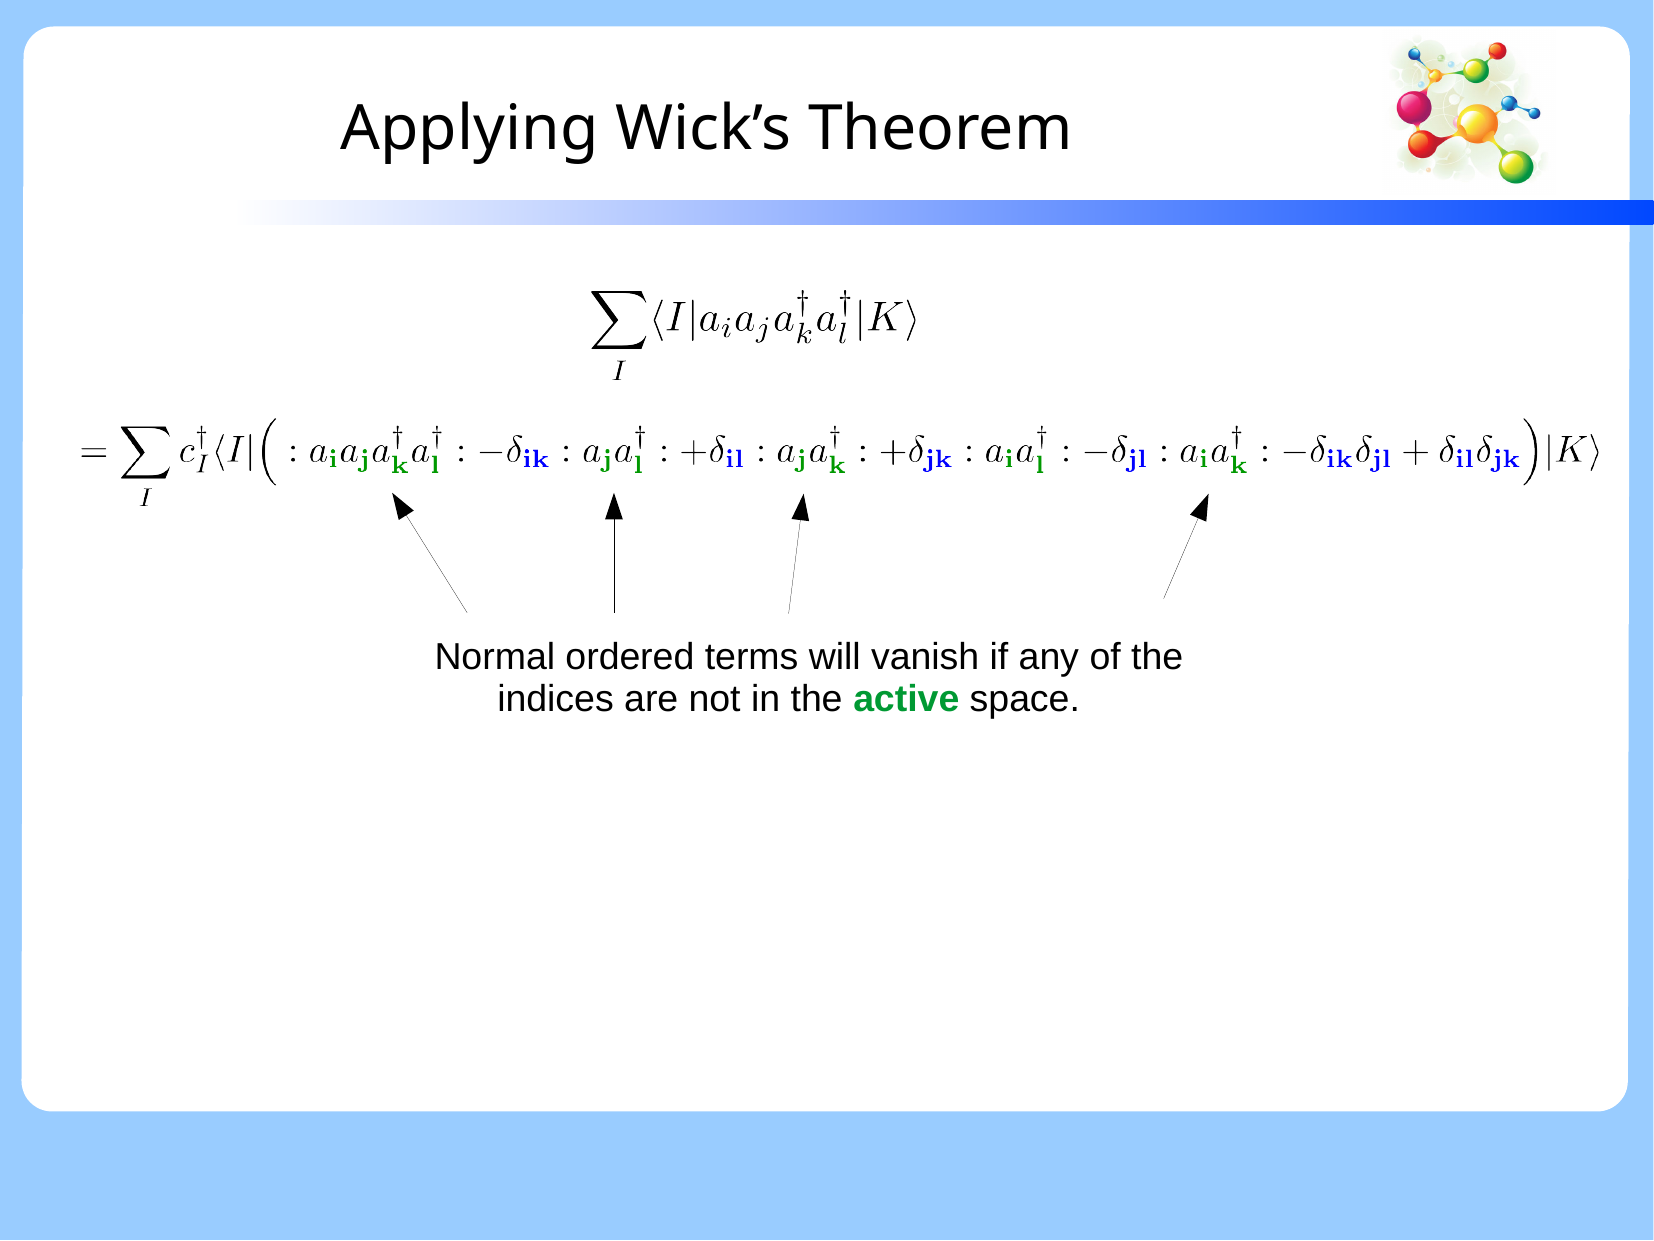

# Applying Wick’s Theorem
Normal ordered terms will vanish if any of the
 indices are not in the active space.